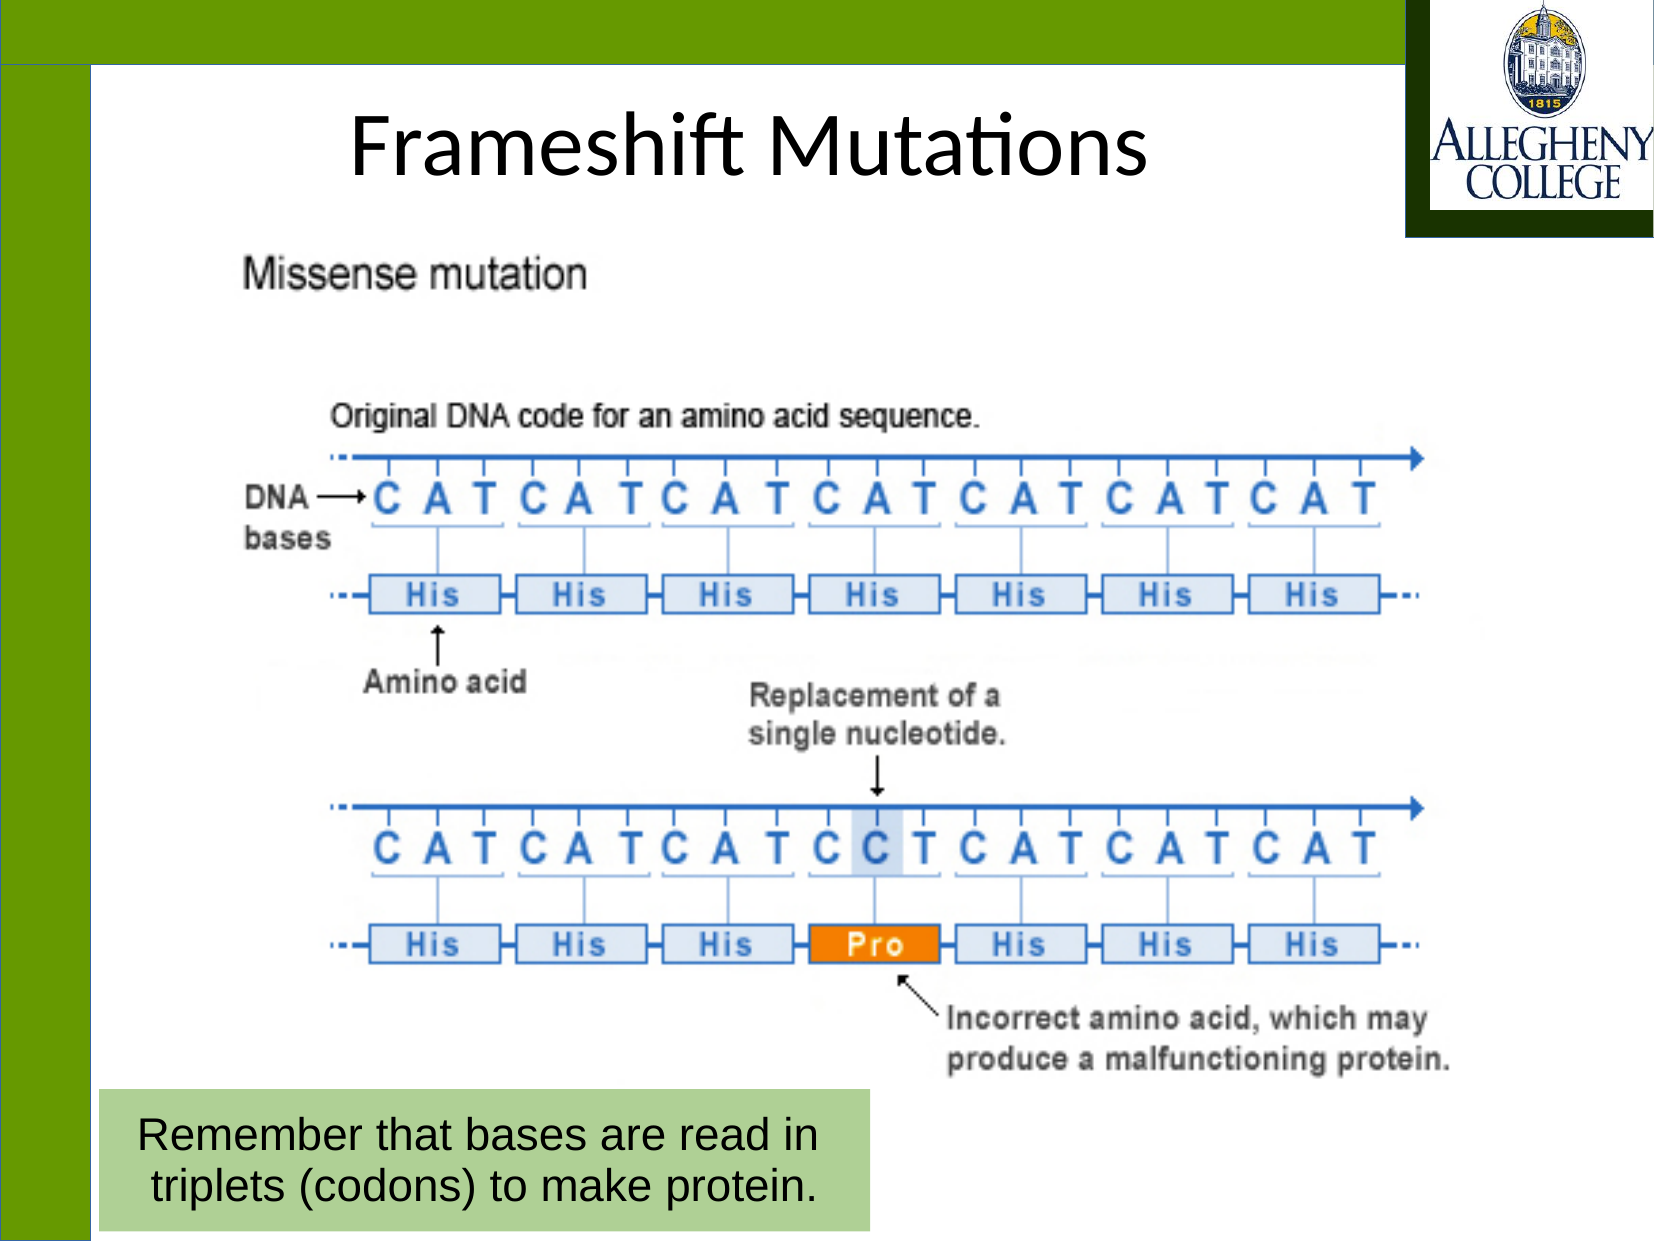

# Frameshift Mutations
Remember that bases are read in
triplets (codons) to make protein.